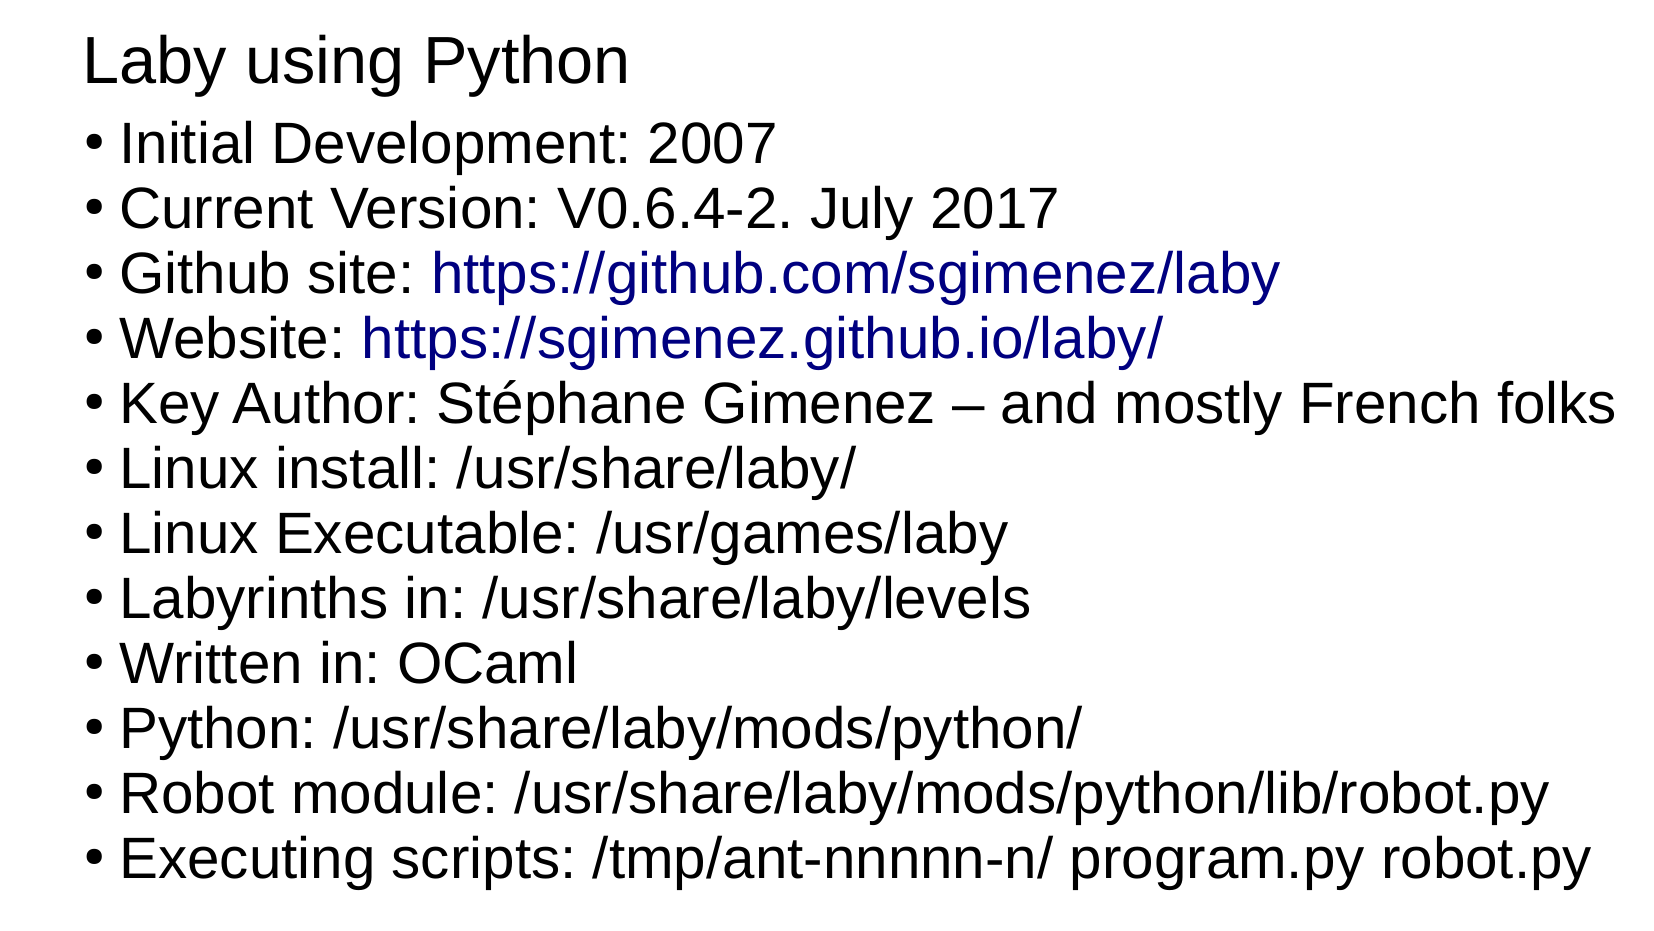

# Laby using Python
Initial Development: 2007
Current Version: V0.6.4-2. July 2017
Github site: https://github.com/sgimenez/laby
Website: https://sgimenez.github.io/laby/
Key Author: Stéphane Gimenez – and mostly French folks
Linux install: /usr/share/laby/
Linux Executable: /usr/games/laby
Labyrinths in: /usr/share/laby/levels
Written in: OCaml
Python: /usr/share/laby/mods/python/
Robot module: /usr/share/laby/mods/python/lib/robot.py
Executing scripts: /tmp/ant-nnnnn-n/ program.py robot.py